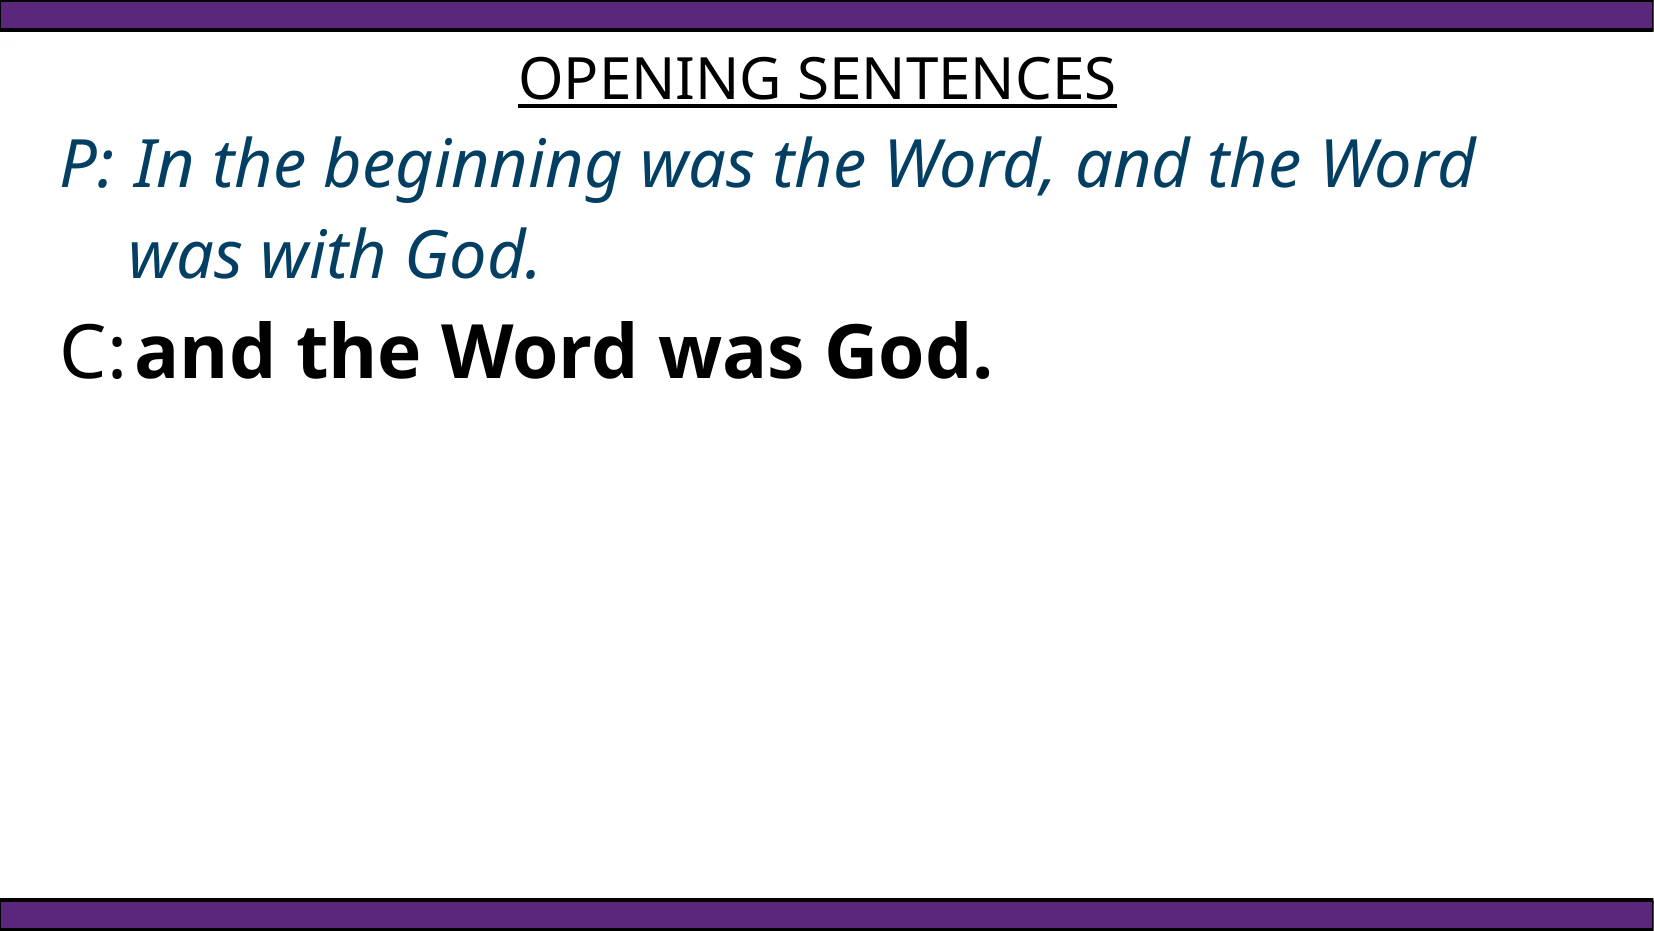

OPENING SENTENCES
P:	In the beginning was the Word, and the Word
 was with God.
C:	and the Word was God.